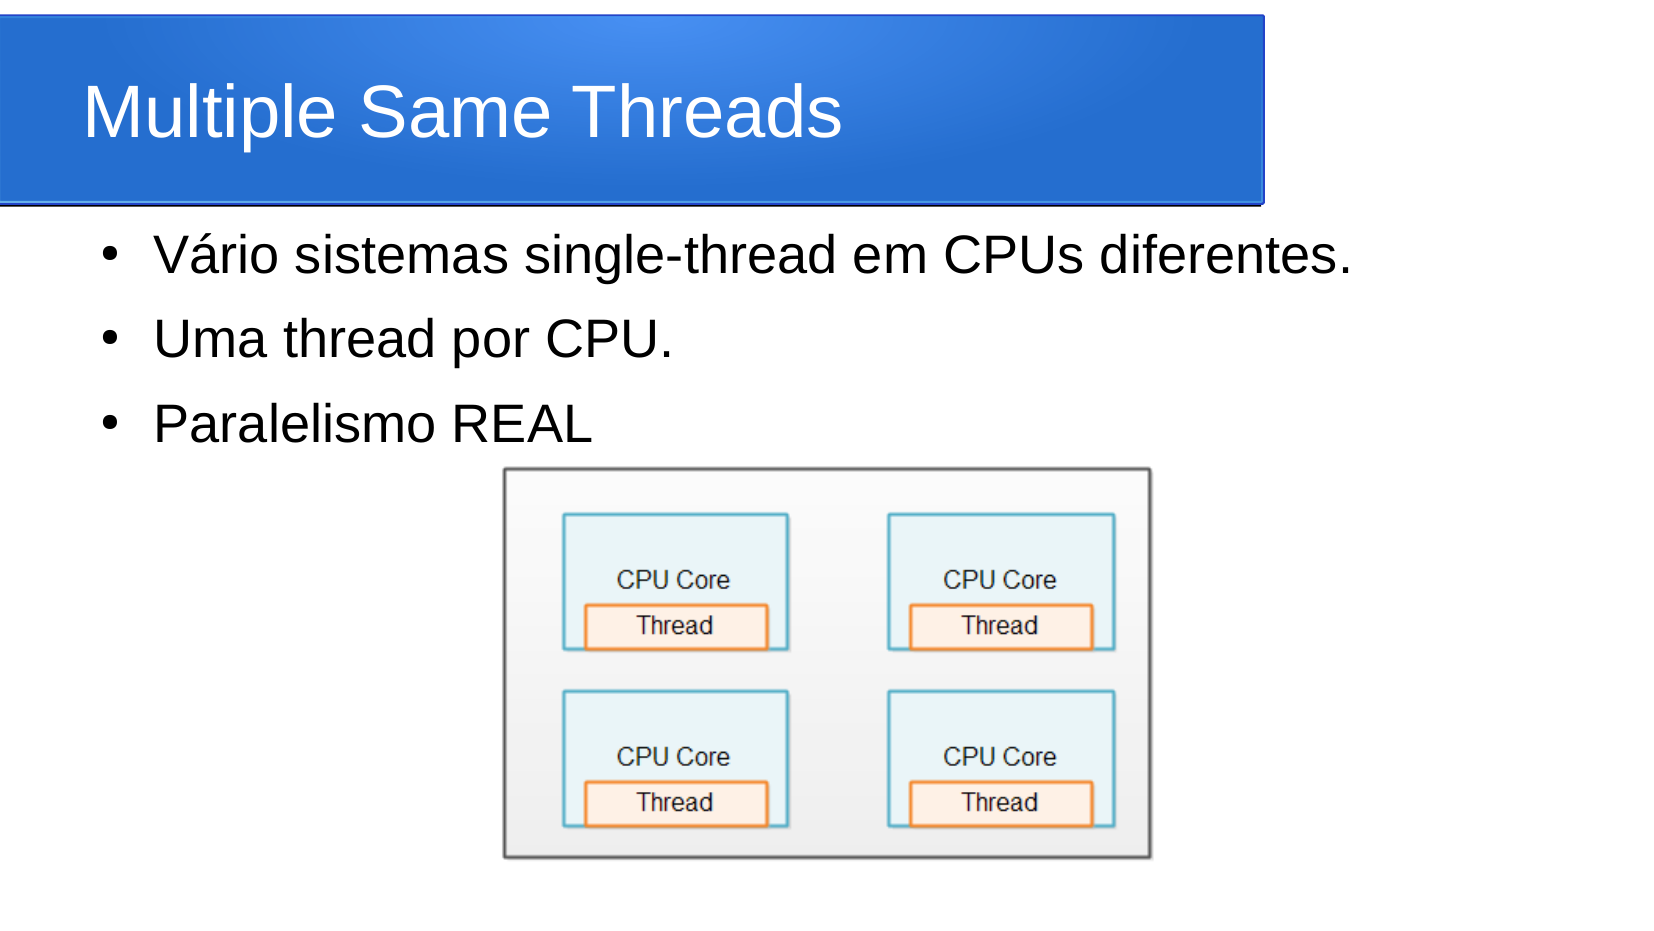

# Multiple Same Threads
Vário sistemas single-thread em CPUs diferentes.
Uma thread por CPU.
Paralelismo REAL